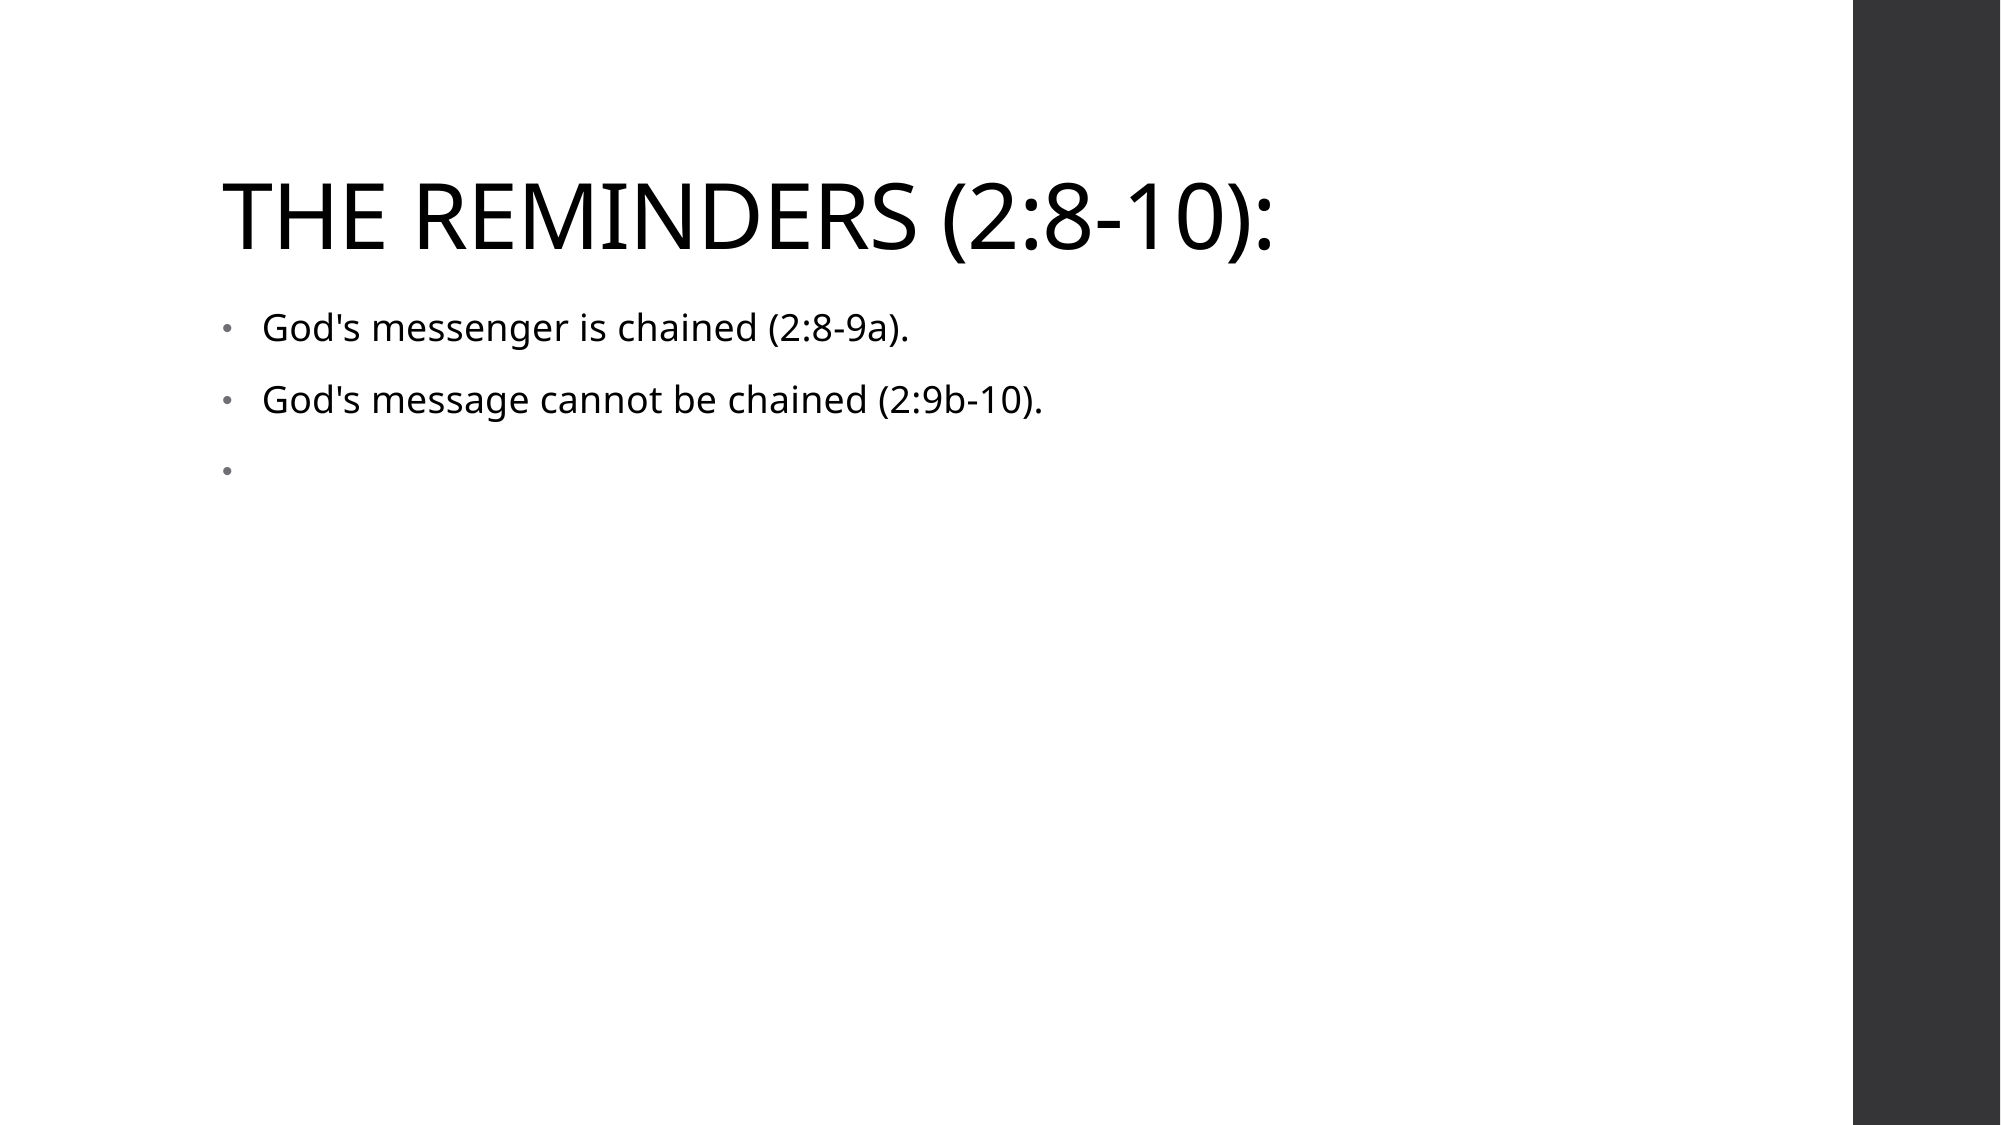

# THE REMINDERS (2:8-10):
 God's messenger is chained (2:8-9a).
 God's message cannot be chained (2:9b-10).